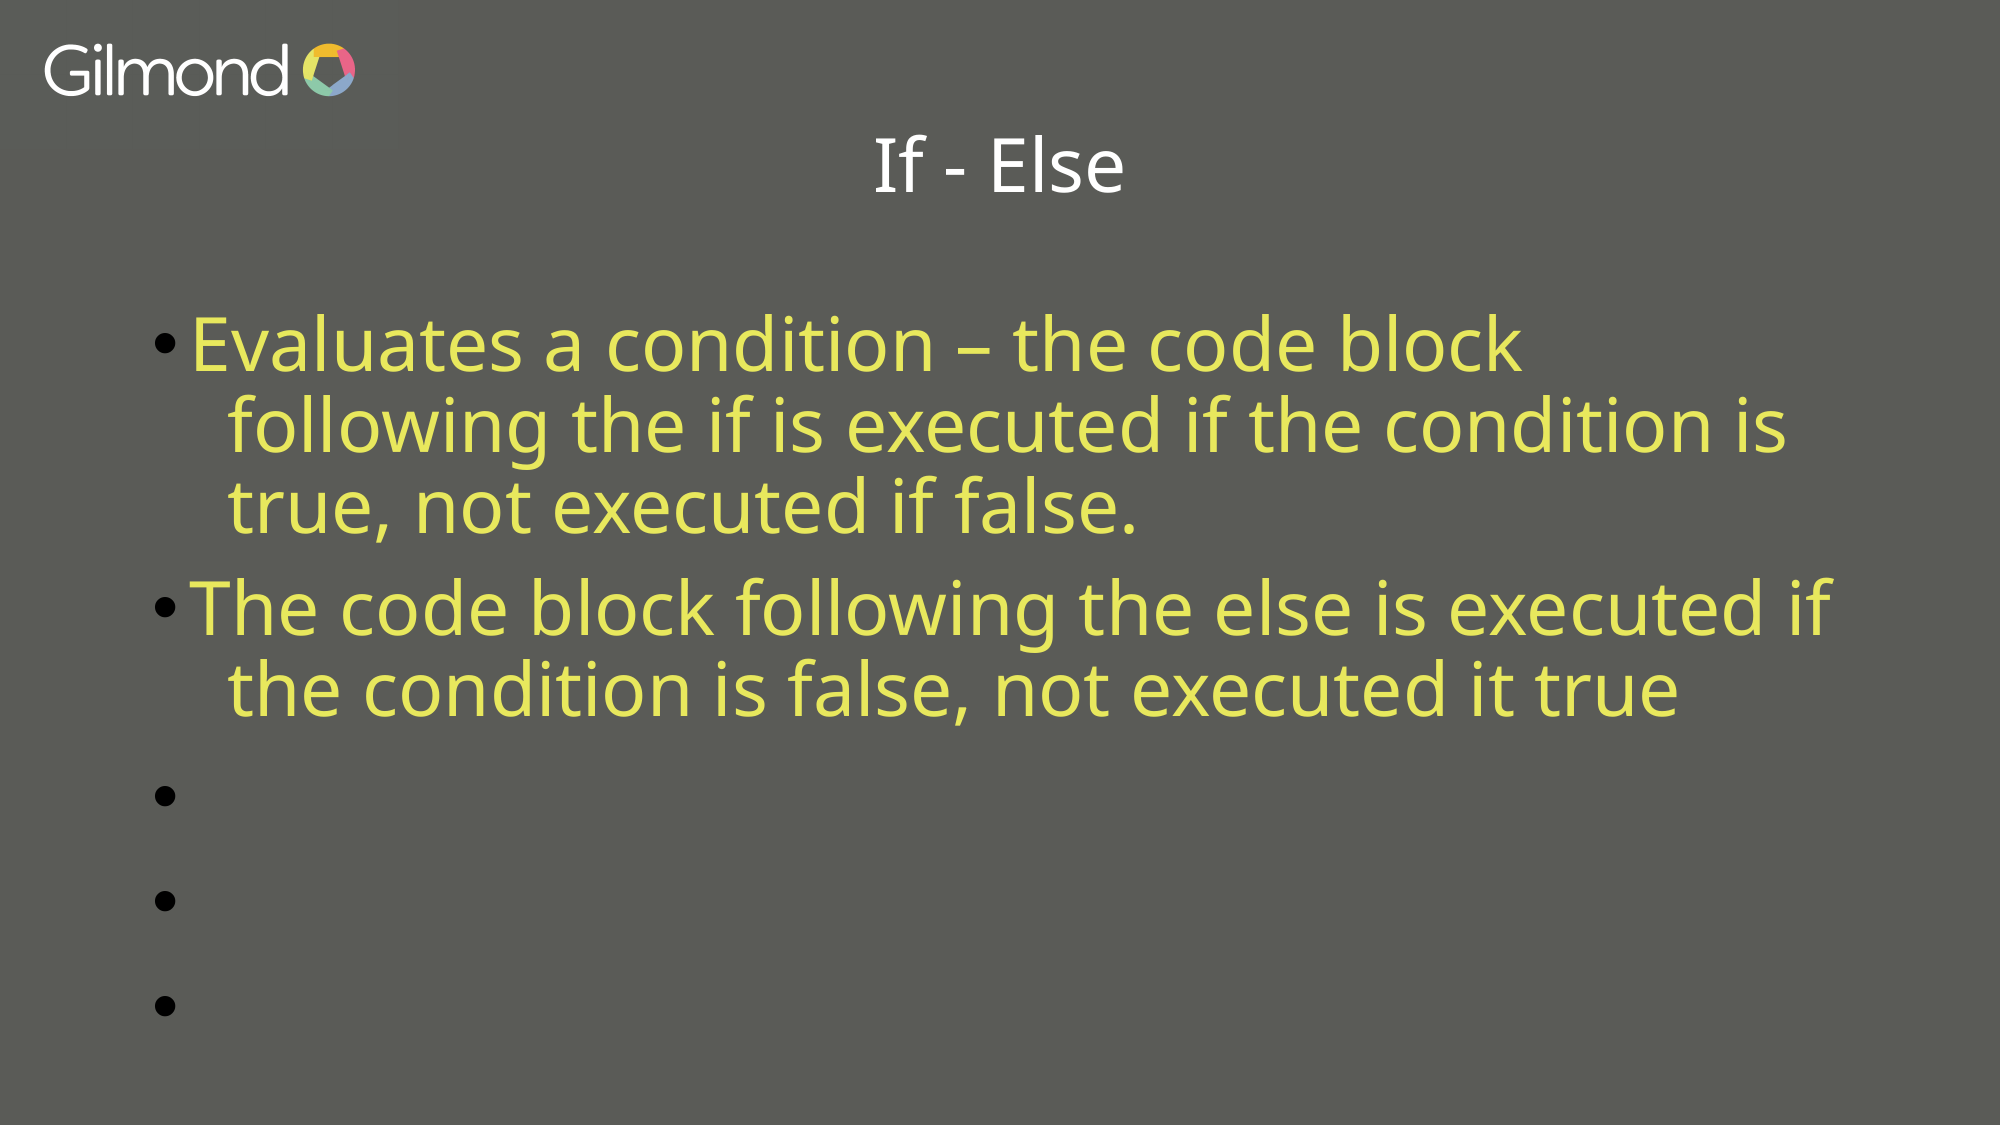

# If - Else
Evaluates a condition – the code block following the if is executed if the condition is true, not executed if false.
The code block following the else is executed if the condition is false, not executed it true